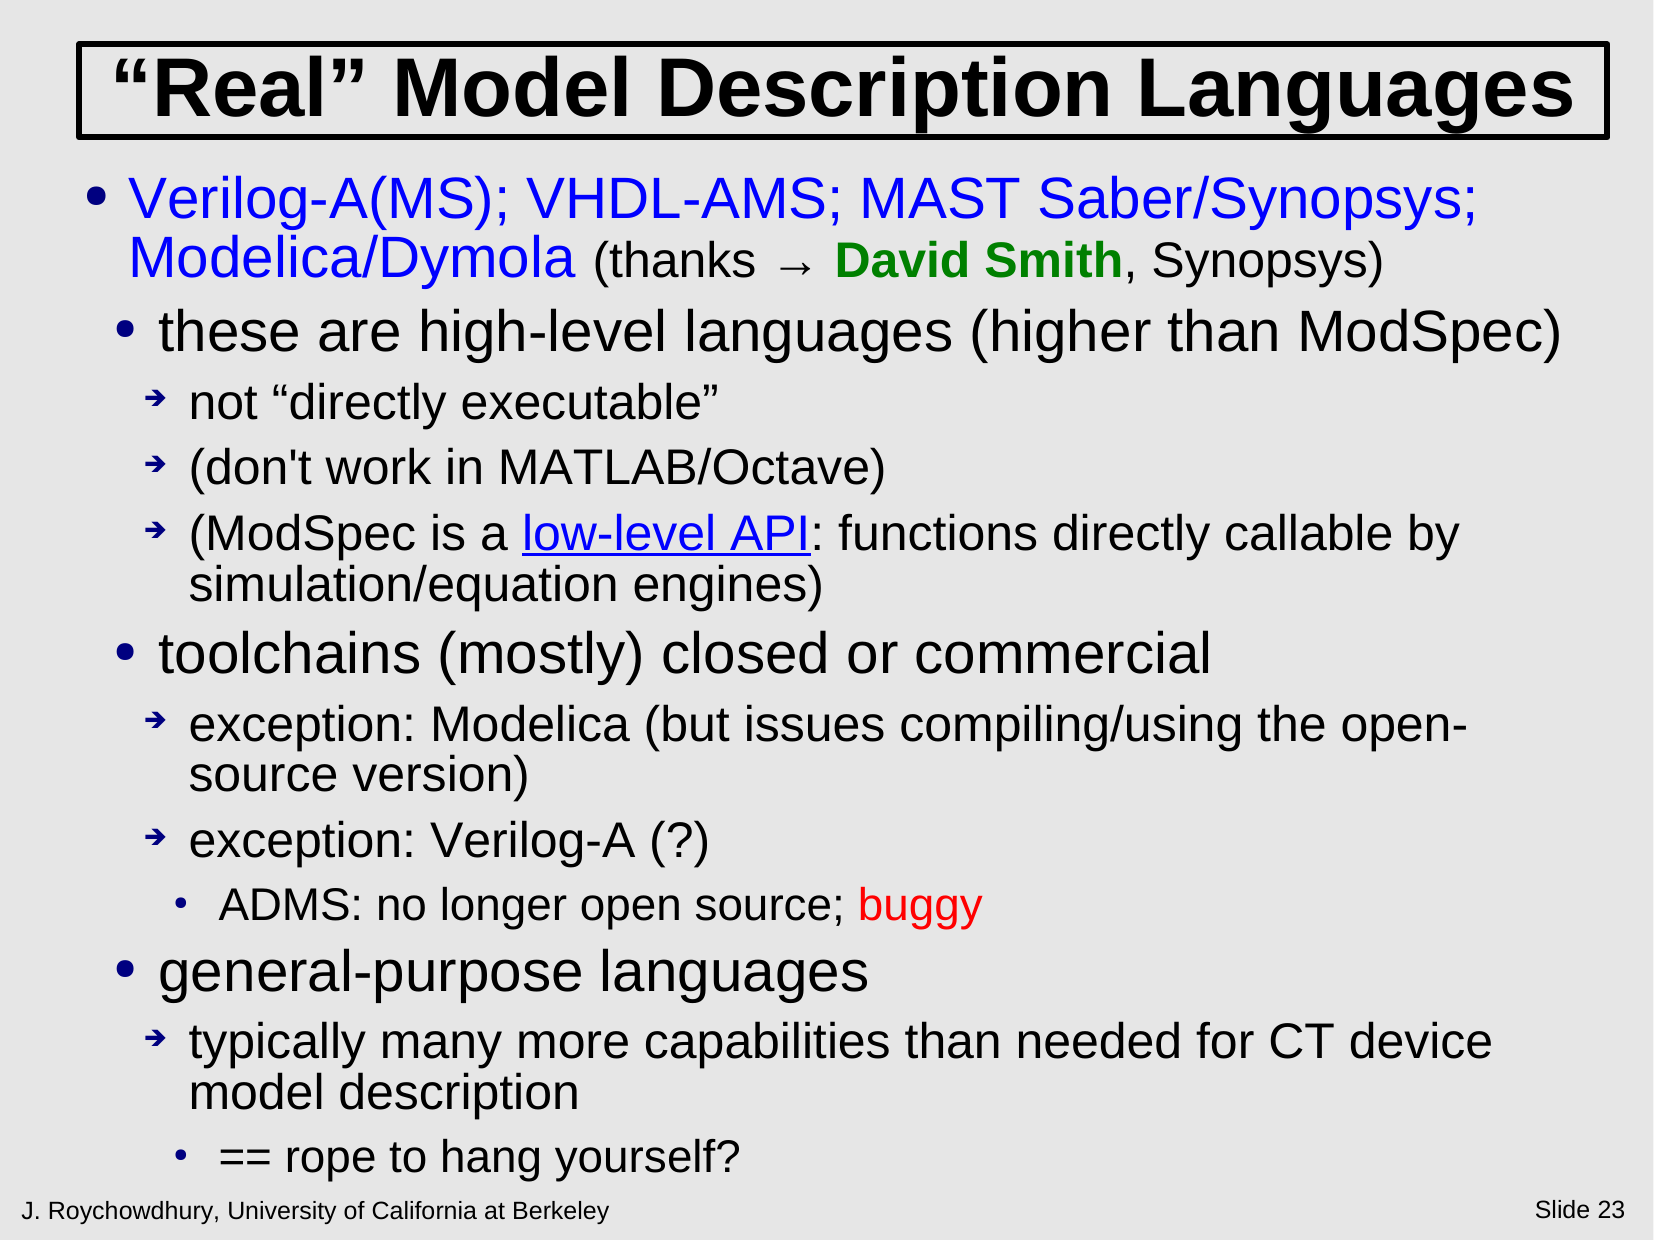

# “Real” Model Description Languages
Verilog-A(MS); VHDL-AMS; MAST Saber/Synopsys; Modelica/Dymola (thanks → David Smith, Synopsys)
these are high-level languages (higher than ModSpec)
not “directly executable”
(don't work in MATLAB/Octave)
(ModSpec is a low-level API: functions directly callable by simulation/equation engines)
toolchains (mostly) closed or commercial
exception: Modelica (but issues compiling/using the open-source version)
exception: Verilog-A (?)
ADMS: no longer open source; buggy
general-purpose languages
typically many more capabilities than needed for CT device model description
== rope to hang yourself?